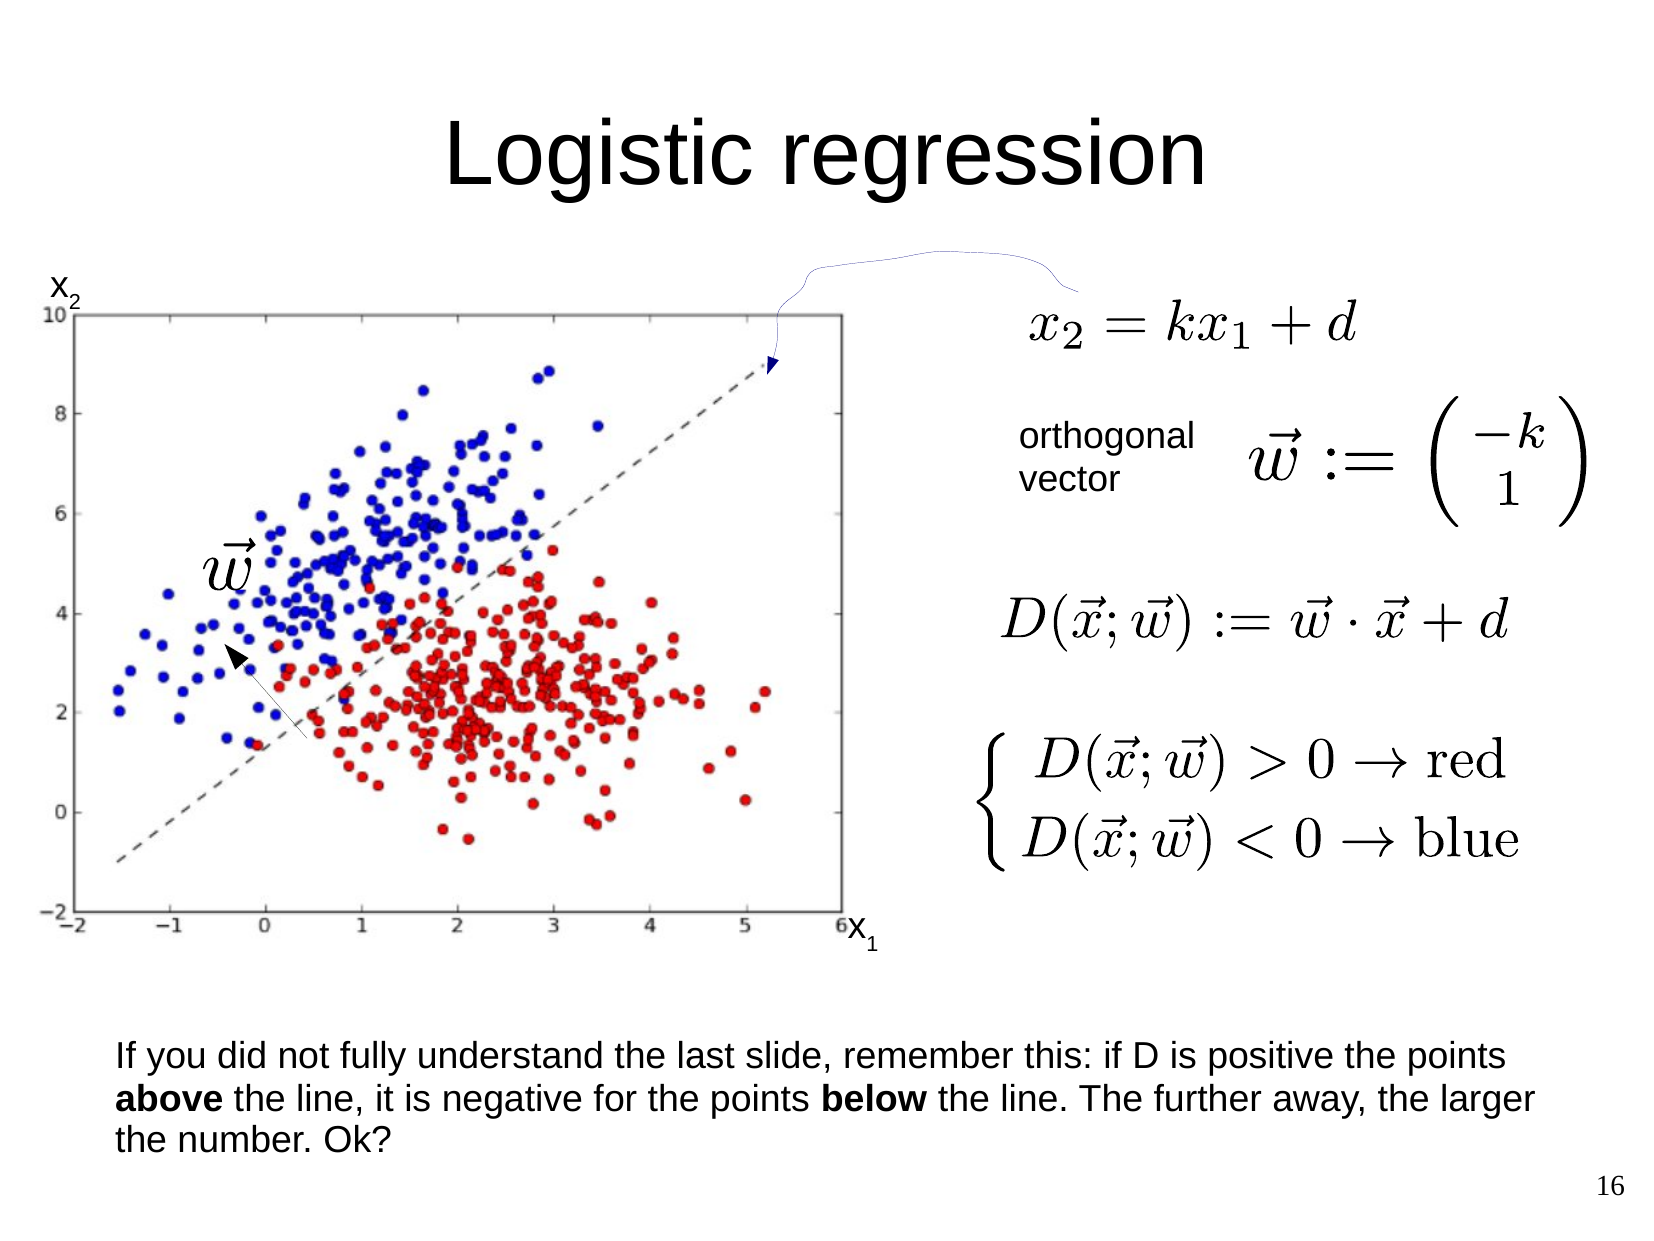

# Logistic regression
x2
orthogonal
vector
x1
If you did not fully understand the last slide, remember this: if D is positive the points above the line, it is negative for the points below the line. The further away, the larger the number. Ok?
16